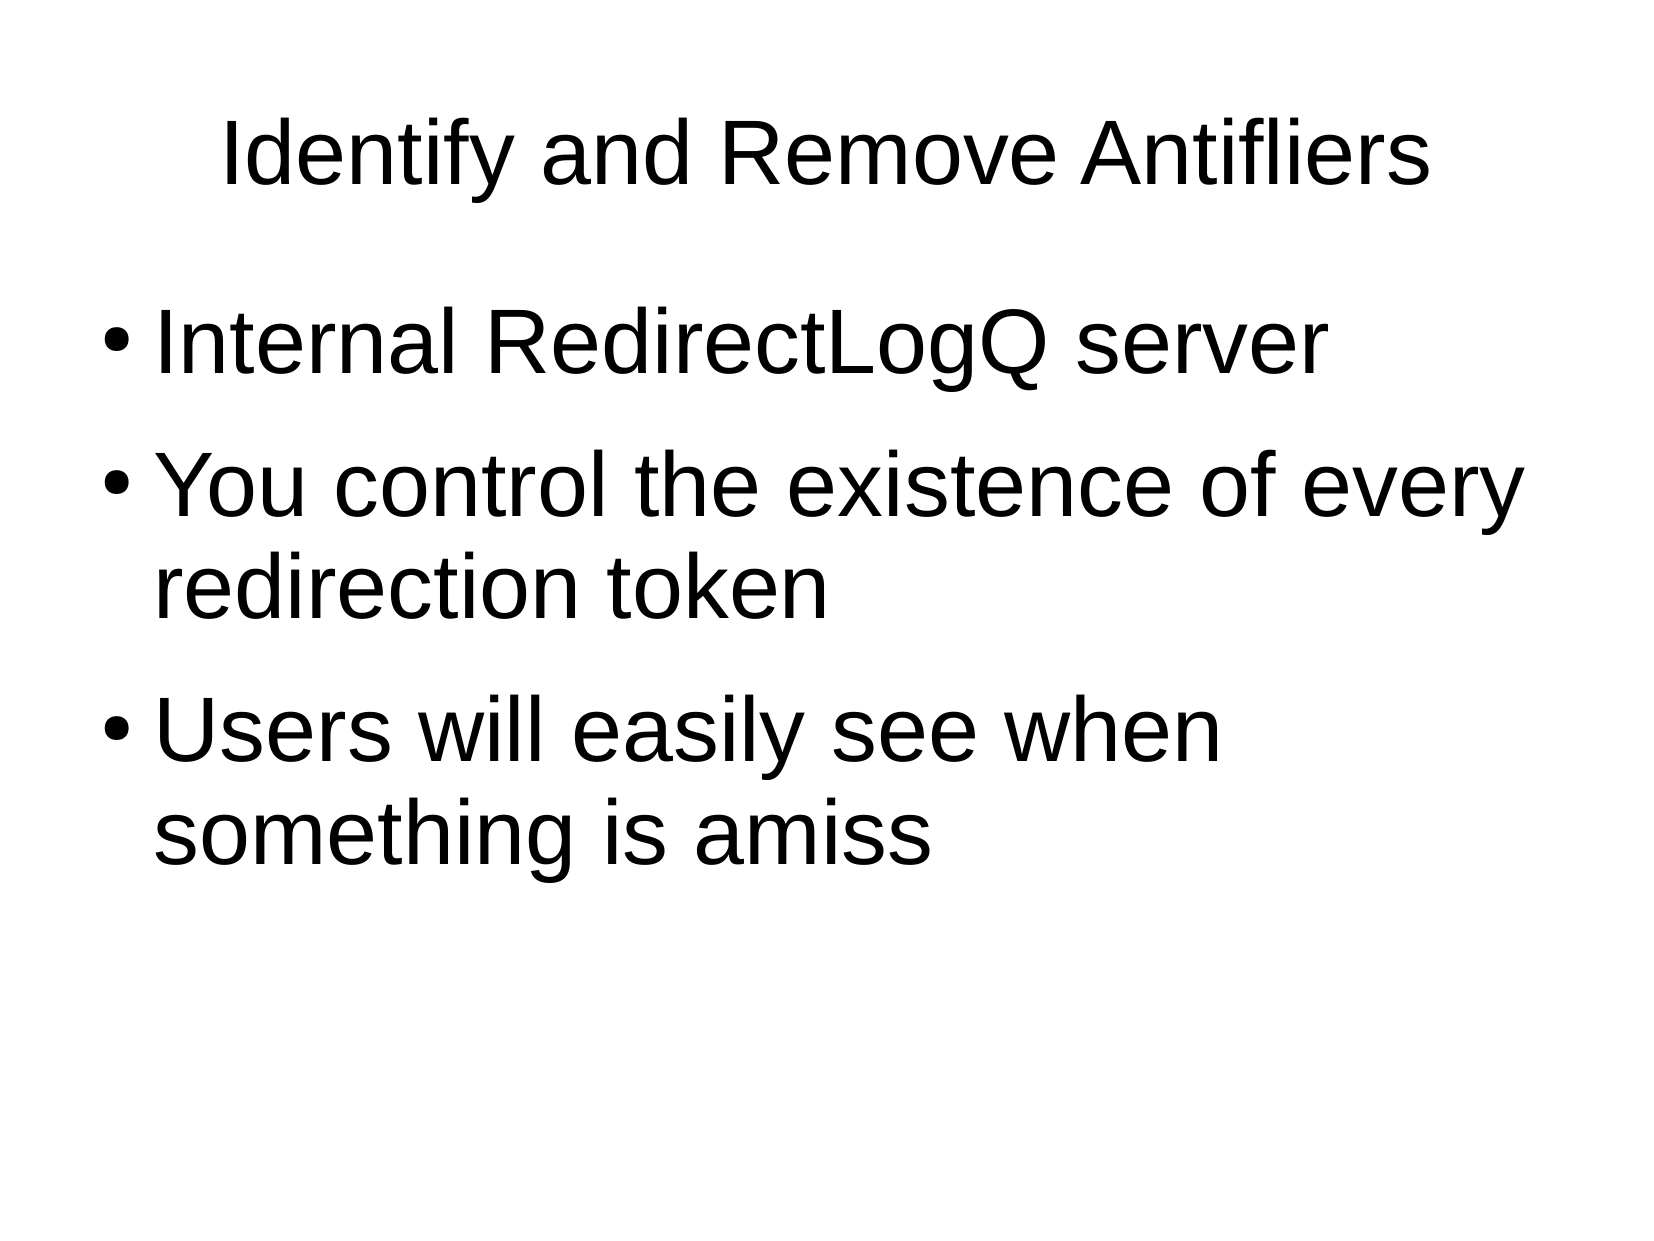

# Identify and Remove Antifliers
Internal RedirectLogQ server
You control the existence of every redirection token
Users will easily see when something is amiss